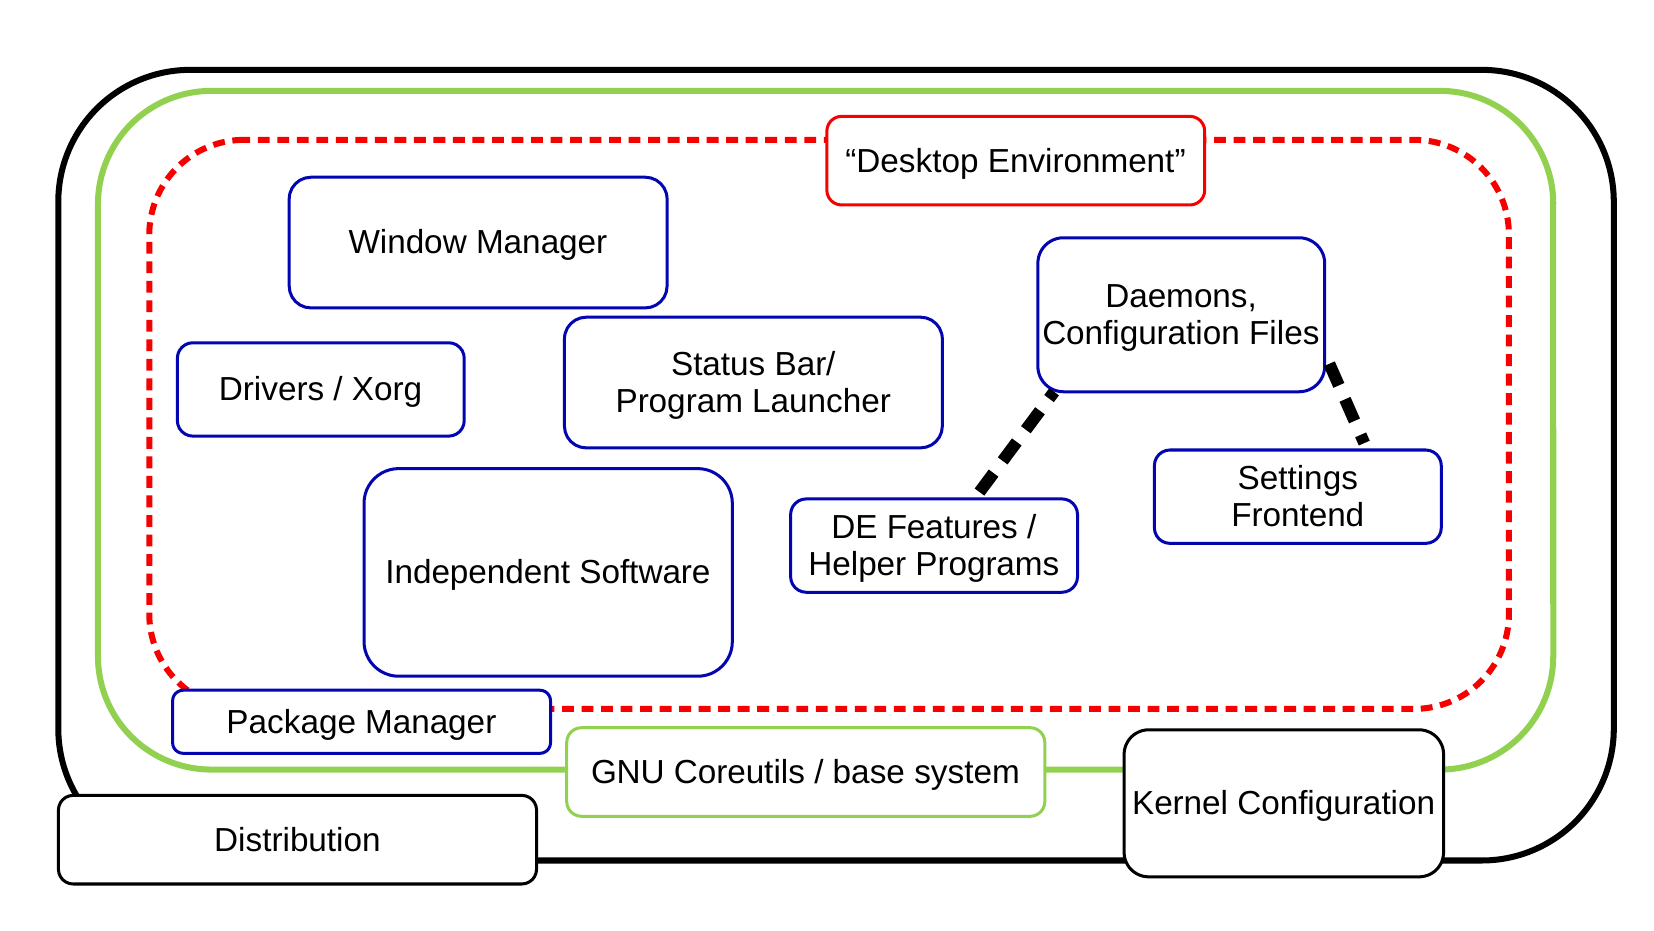

“Desktop Environment”
Window Manager
Daemons,
Configuration Files
Status Bar/
Program Launcher
Drivers / Xorg
Settings
Frontend
Independent Software
DE Features /
Helper Programs
Package Manager
GNU Coreutils / base system
Kernel Configuration
Distribution